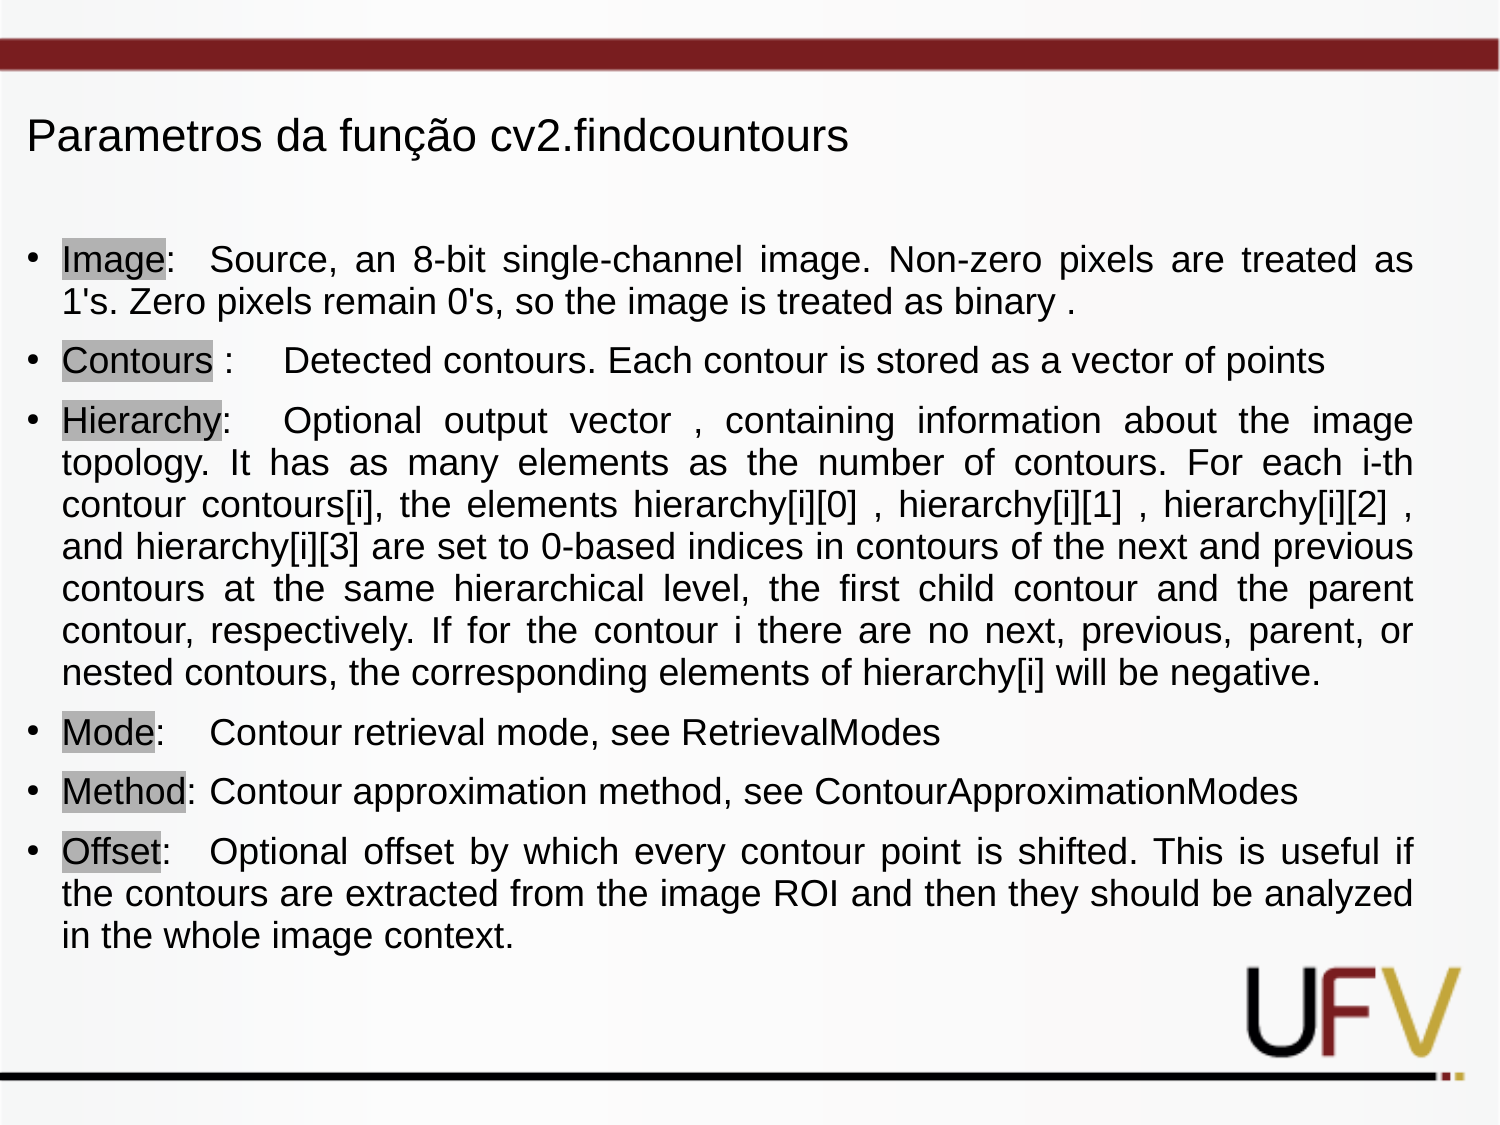

Parametros da função cv2.findcountours
Image:	Source, an 8-bit single-channel image. Non-zero pixels are treated as 1's. Zero pixels remain 0's, so the image is treated as binary .
Contours :	Detected contours. Each contour is stored as a vector of points
Hierarchy:	Optional output vector , containing information about the image topology. It has as many elements as the number of contours. For each i-th contour contours[i], the elements hierarchy[i][0] , hierarchy[i][1] , hierarchy[i][2] , and hierarchy[i][3] are set to 0-based indices in contours of the next and previous contours at the same hierarchical level, the first child contour and the parent contour, respectively. If for the contour i there are no next, previous, parent, or nested contours, the corresponding elements of hierarchy[i] will be negative.
Mode:	Contour retrieval mode, see RetrievalModes
Method:	Contour approximation method, see ContourApproximationModes
Offset:	Optional offset by which every contour point is shifted. This is useful if the contours are extracted from the image ROI and then they should be analyzed in the whole image context.